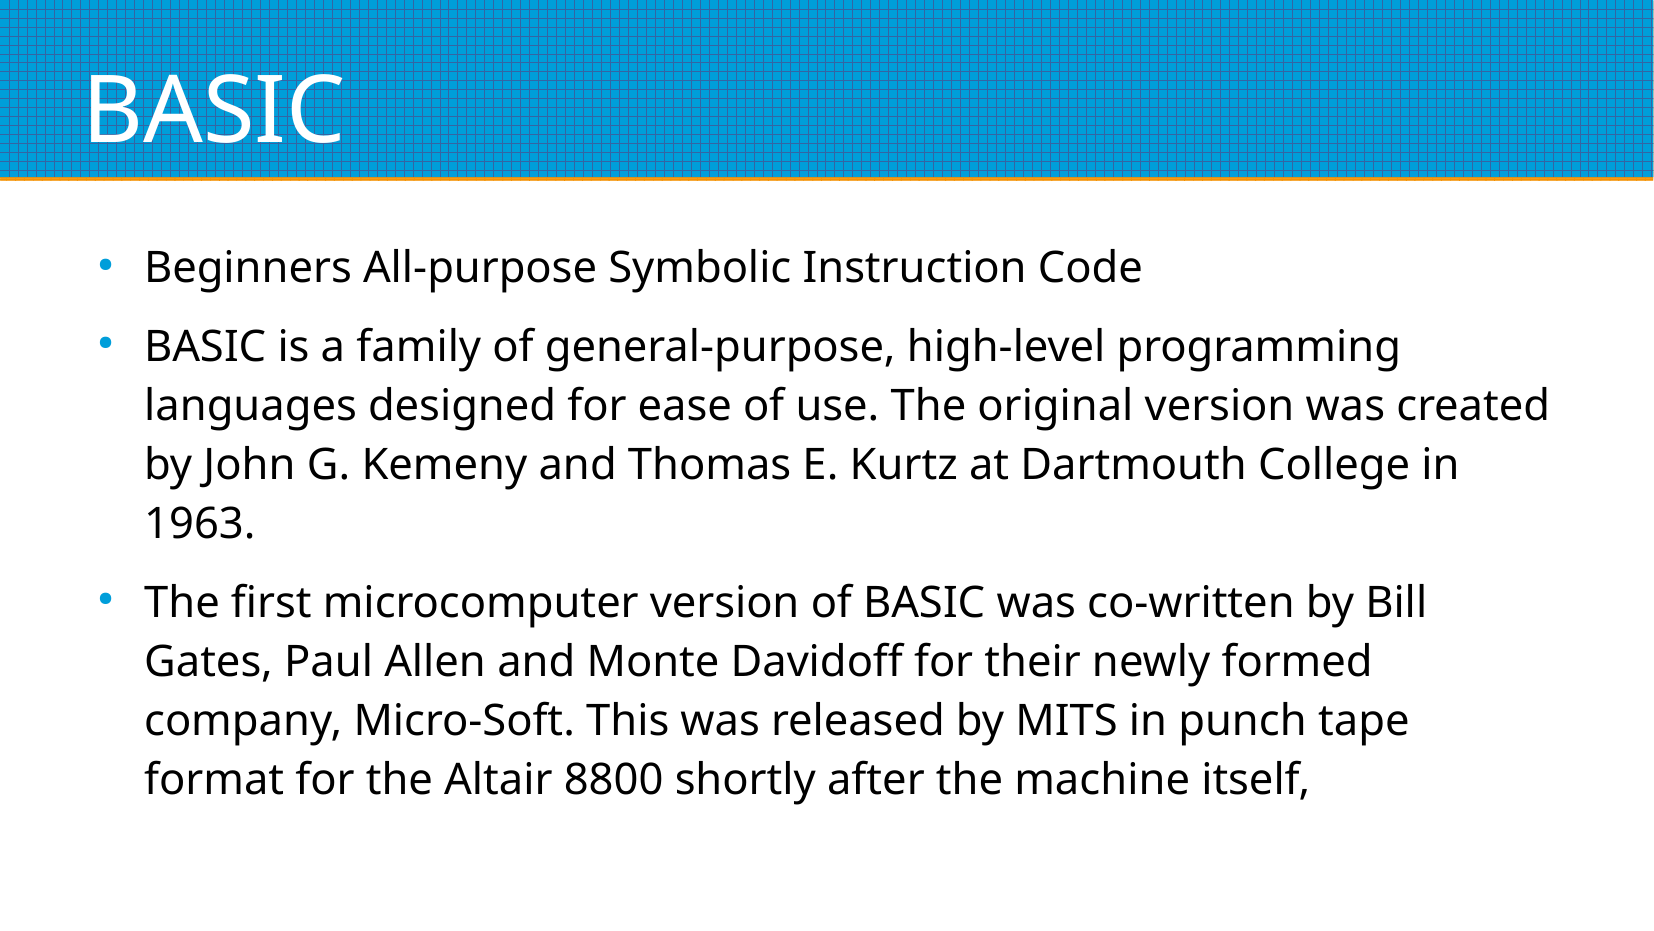

# BASIC
Beginners All-purpose Symbolic Instruction Code
BASIC is a family of general-purpose, high-level programming languages designed for ease of use. The original version was created by John G. Kemeny and Thomas E. Kurtz at Dartmouth College in 1963.
The first microcomputer version of BASIC was co-written by Bill Gates, Paul Allen and Monte Davidoff for their newly formed company, Micro-Soft. This was released by MITS in punch tape format for the Altair 8800 shortly after the machine itself,